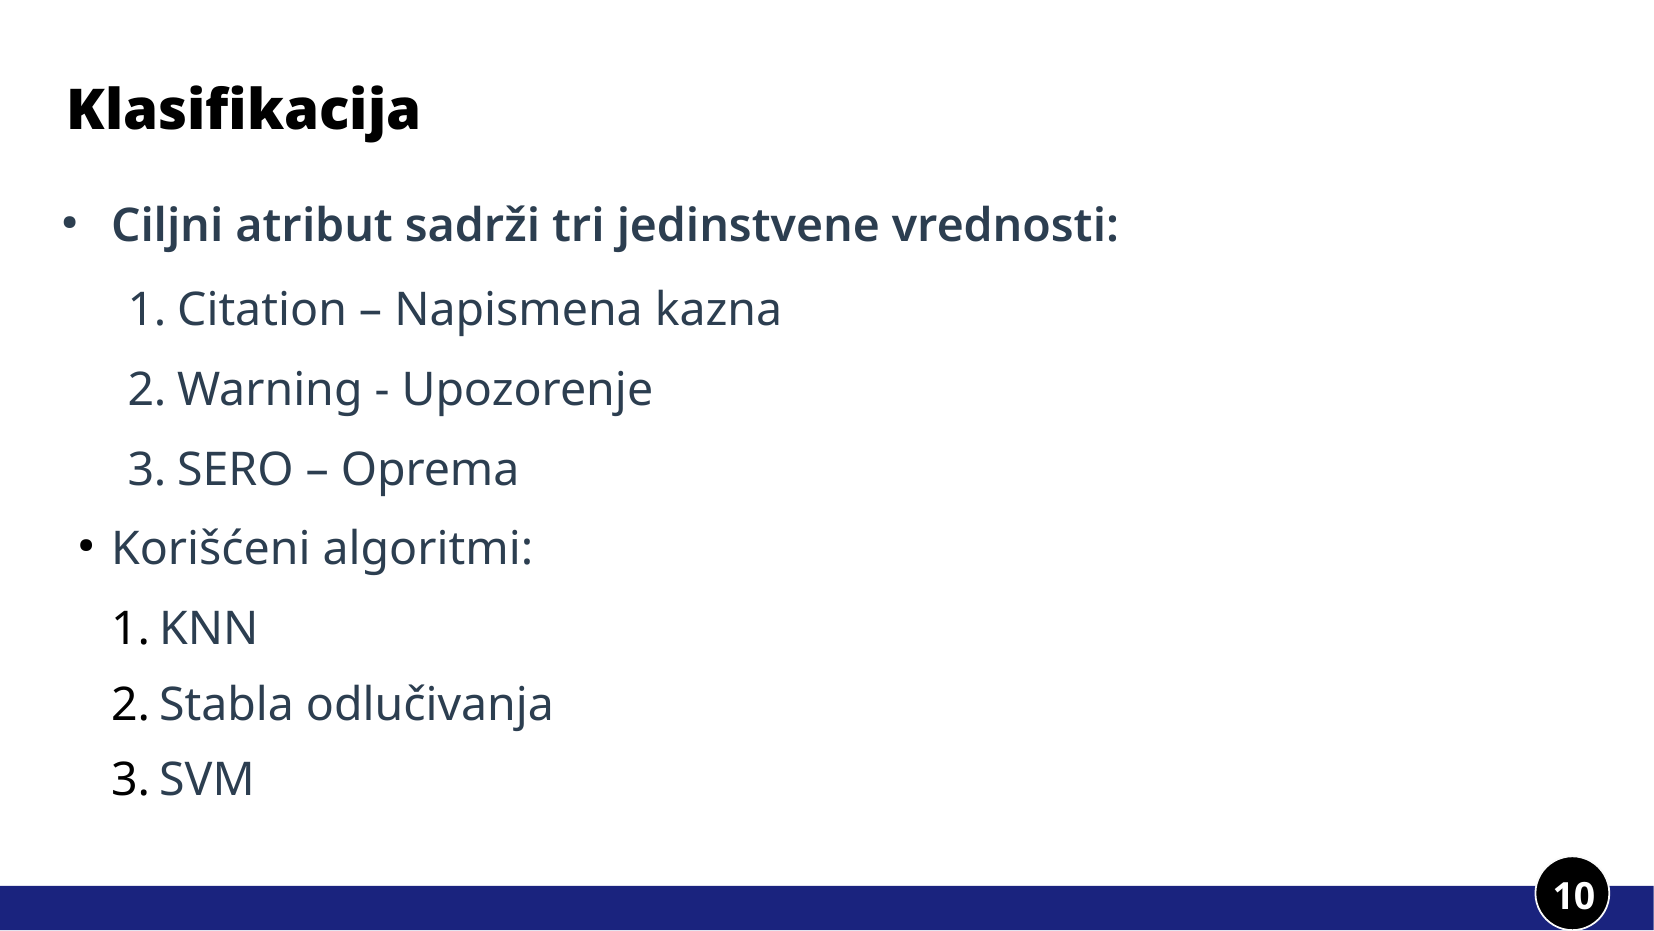

# Klasifikacija
Ciljni atribut sadrži tri jedinstvene vrednosti:
Citation – Napismena kazna
Warning - Upozorenje
SERO – Oprema
Korišćeni algoritmi:
 KNN
 Stabla odlučivanja
 SVM